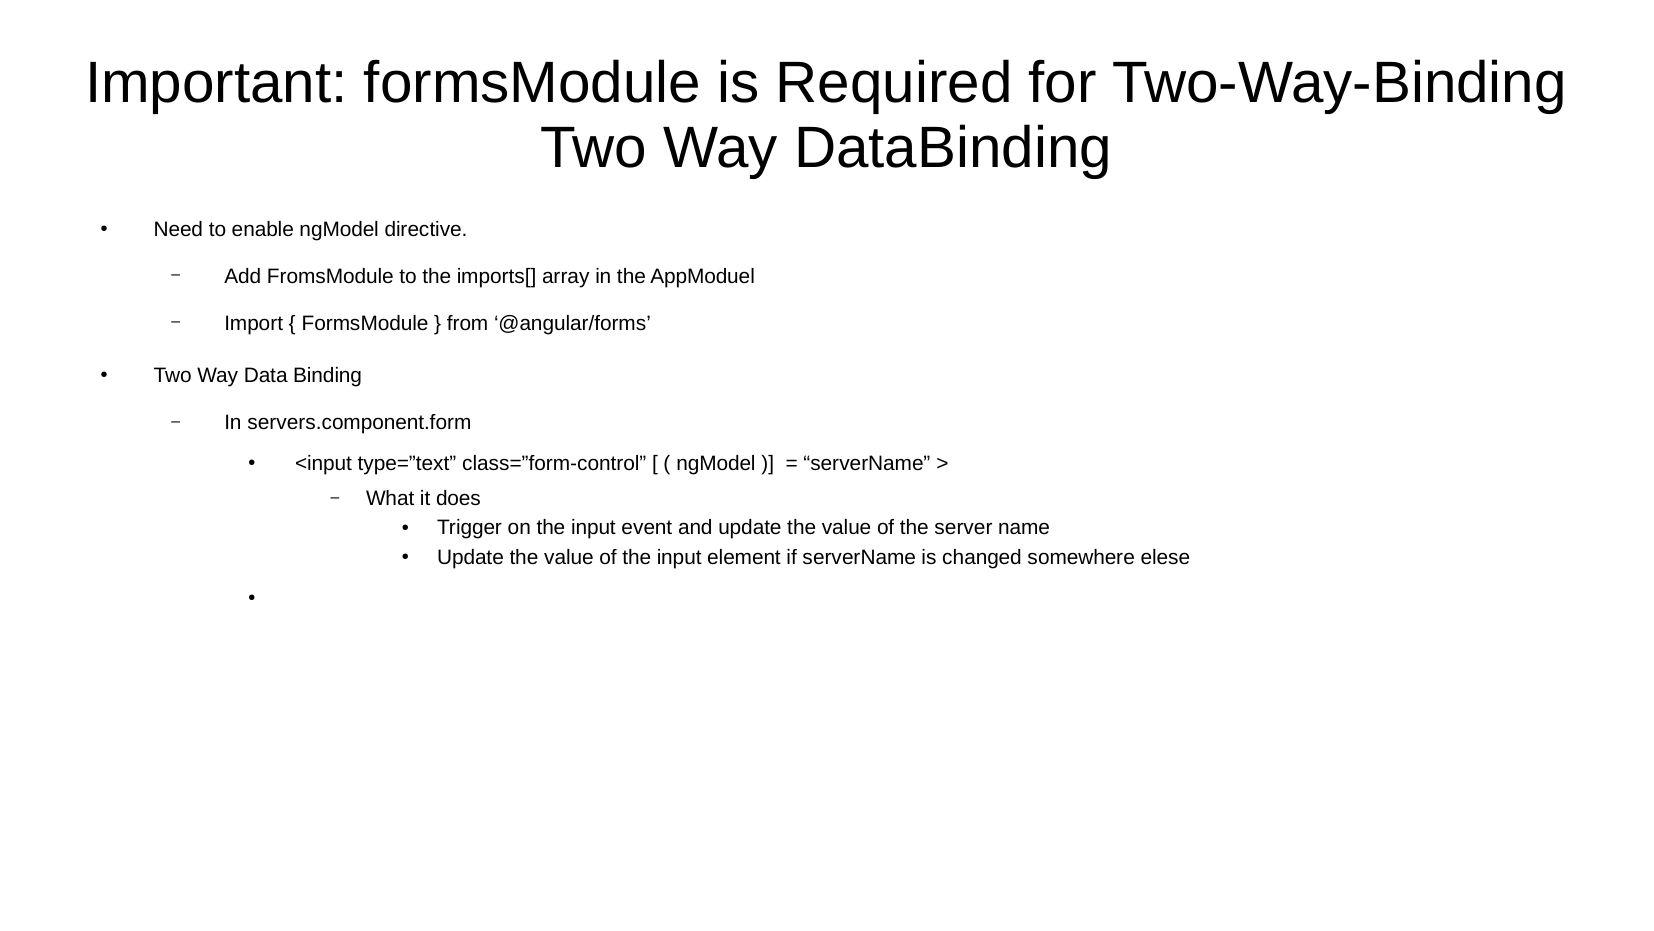

# Important: formsModule is Required for Two-Way-Binding Two Way DataBinding
Need to enable ngModel directive.
Add FromsModule to the imports[] array in the AppModuel
Import { FormsModule } from ‘@angular/forms’
Two Way Data Binding
In servers.component.form
<input type=”text” class=”form-control” [ ( ngModel )] = “serverName” >
What it does
Trigger on the input event and update the value of the server name
Update the value of the input element if serverName is changed somewhere elese